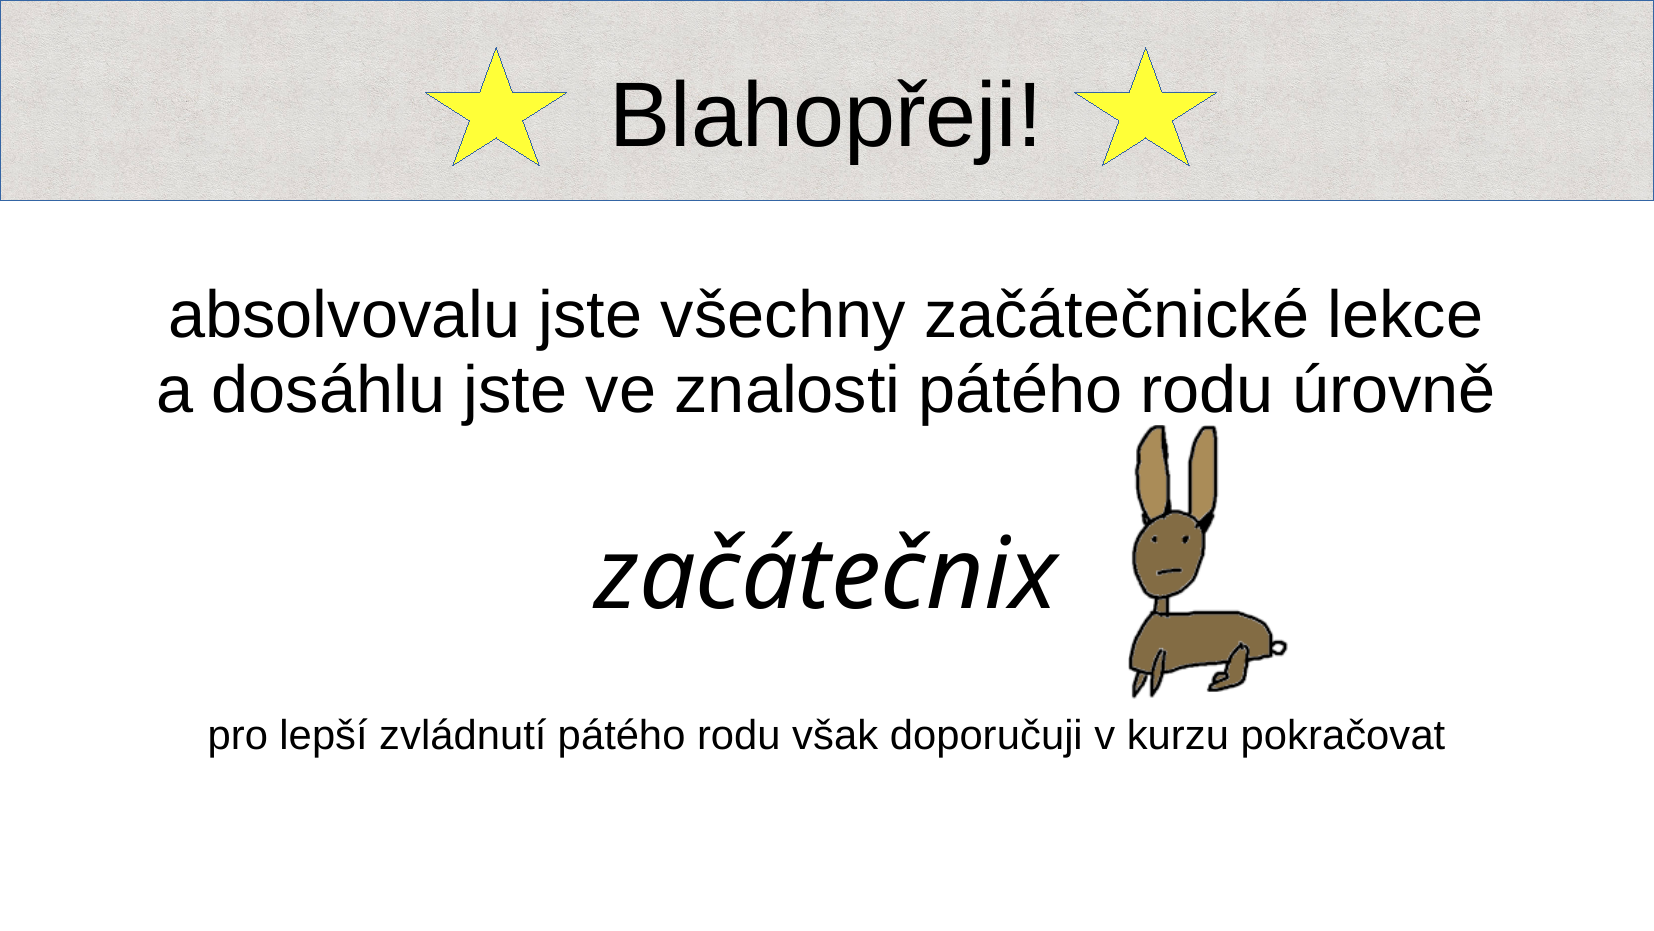

Blahopřeji!
# absolvovalu jste všechny začátečnické lekce a dosáhlu jste ve znalosti pátého rodu úrovně
začátečnix
pro lepší zvládnutí pátého rodu však doporučuji v kurzu pokračovat